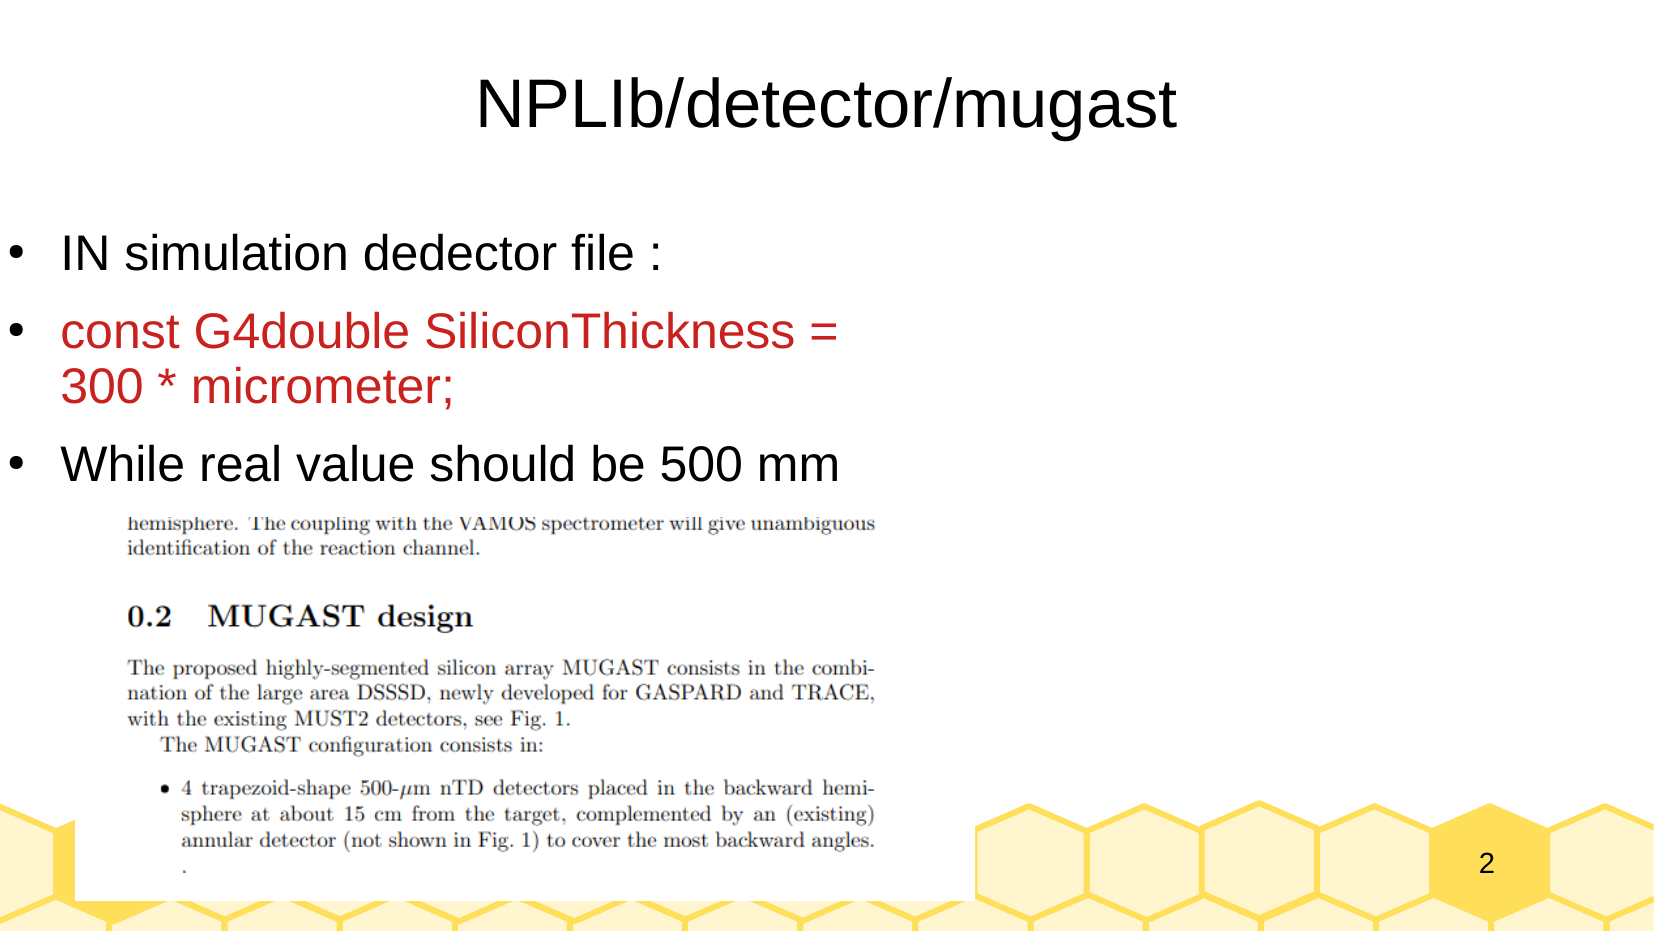

# NPLIb/detector/mugast
IN simulation dedector file :
const G4double SiliconThickness = 300 * micrometer;
While real value should be 500 mm